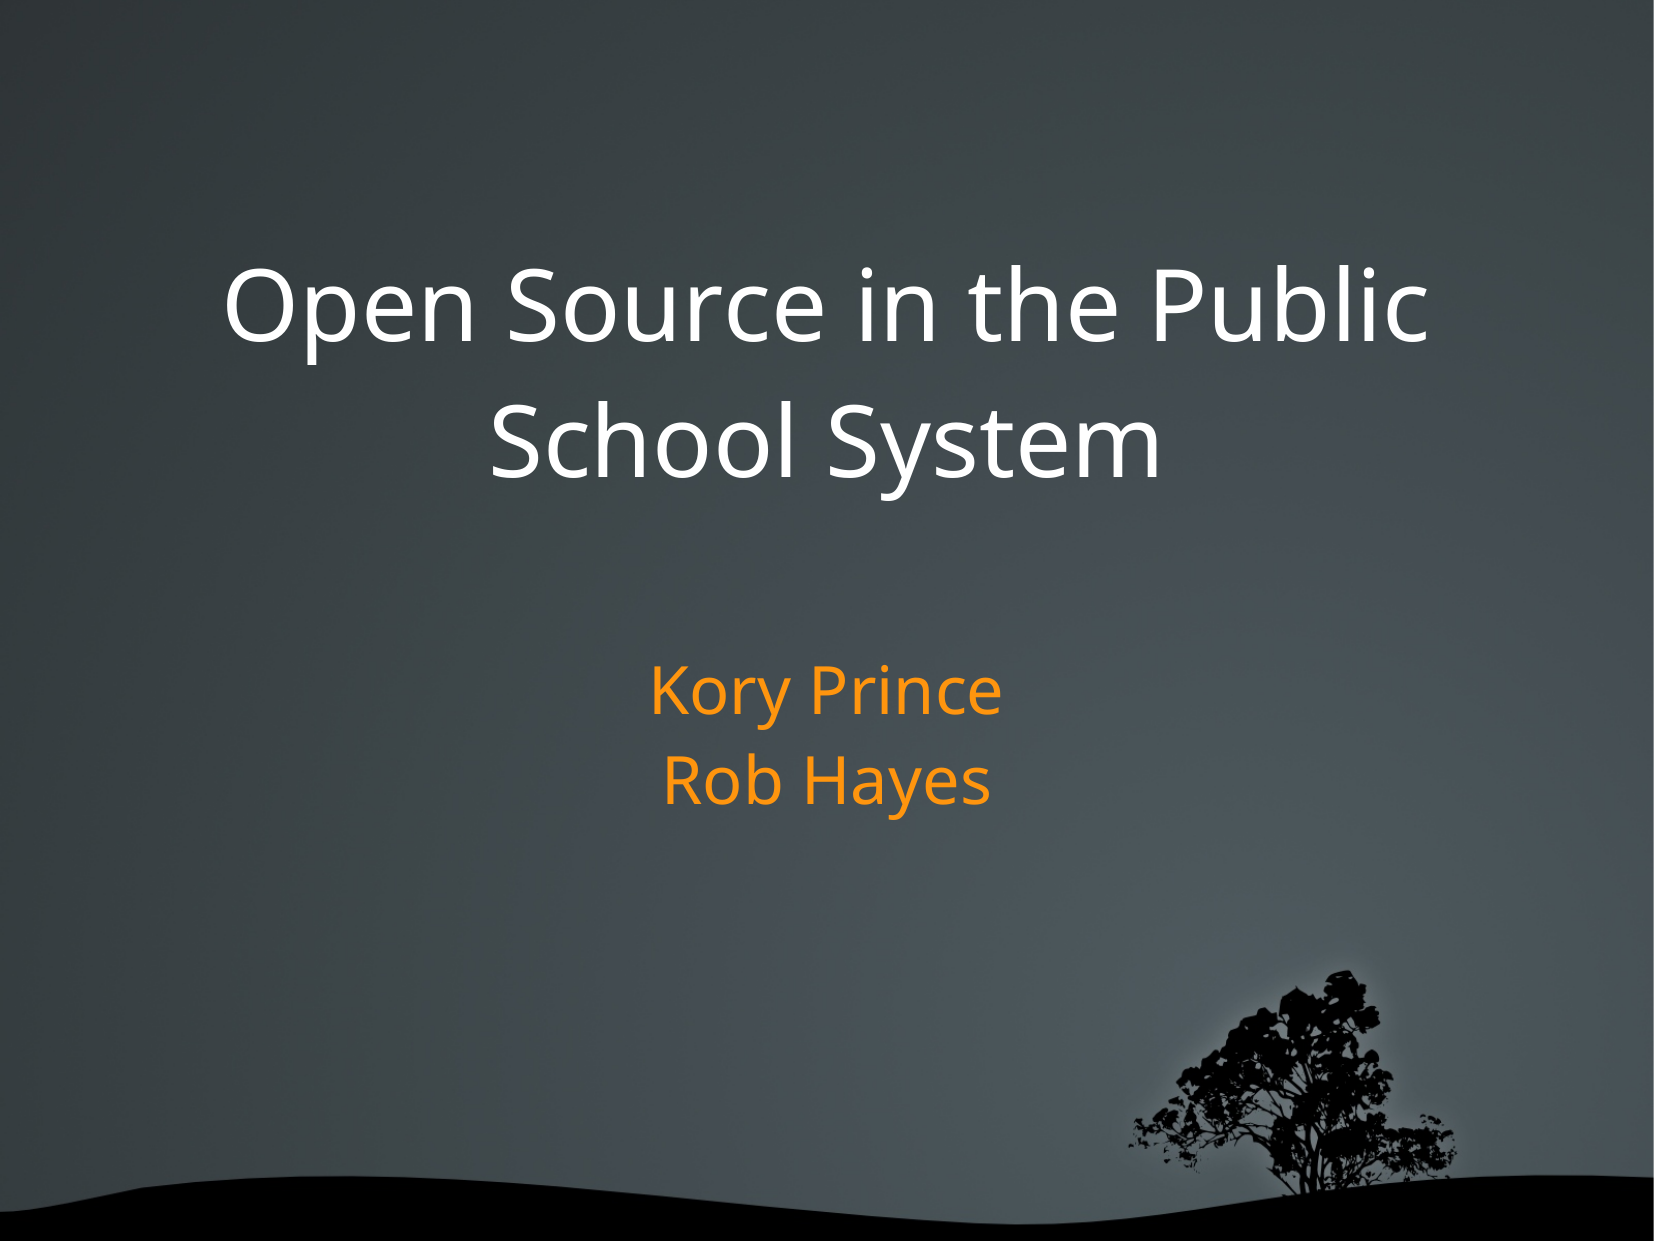

# Open Source in the Public School System
Kory Prince
Rob Hayes